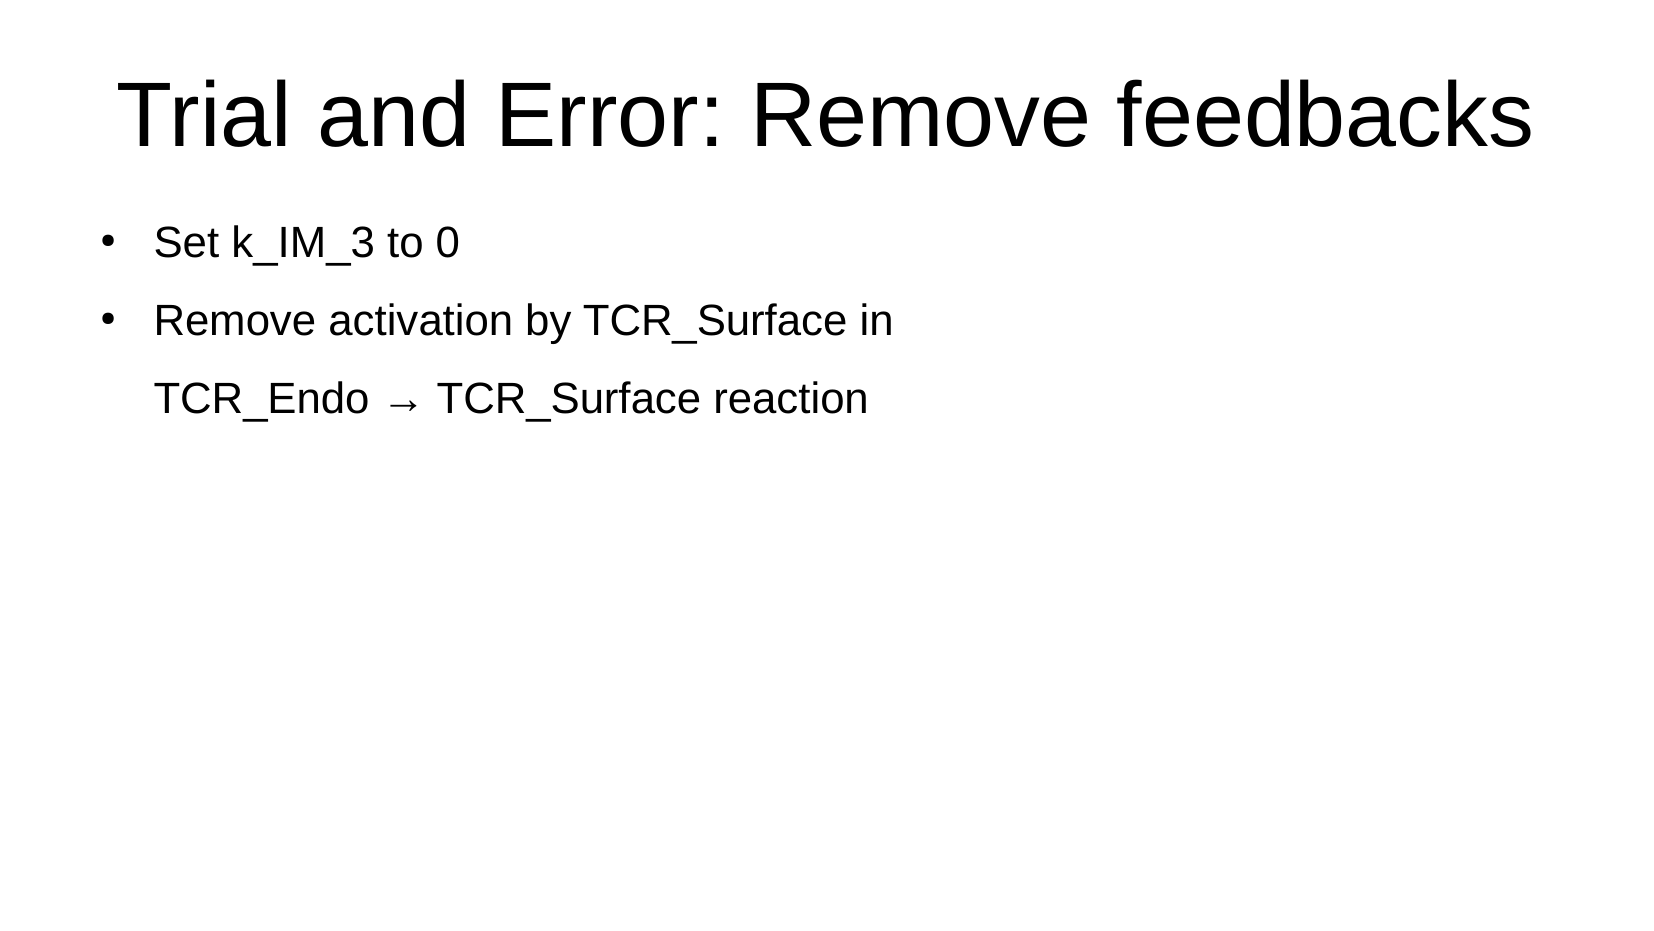

# Trial and Error: Remove feedbacks
Set k_IM_3 to 0
Remove activation by TCR_Surface in
TCR_Endo → TCR_Surface reaction